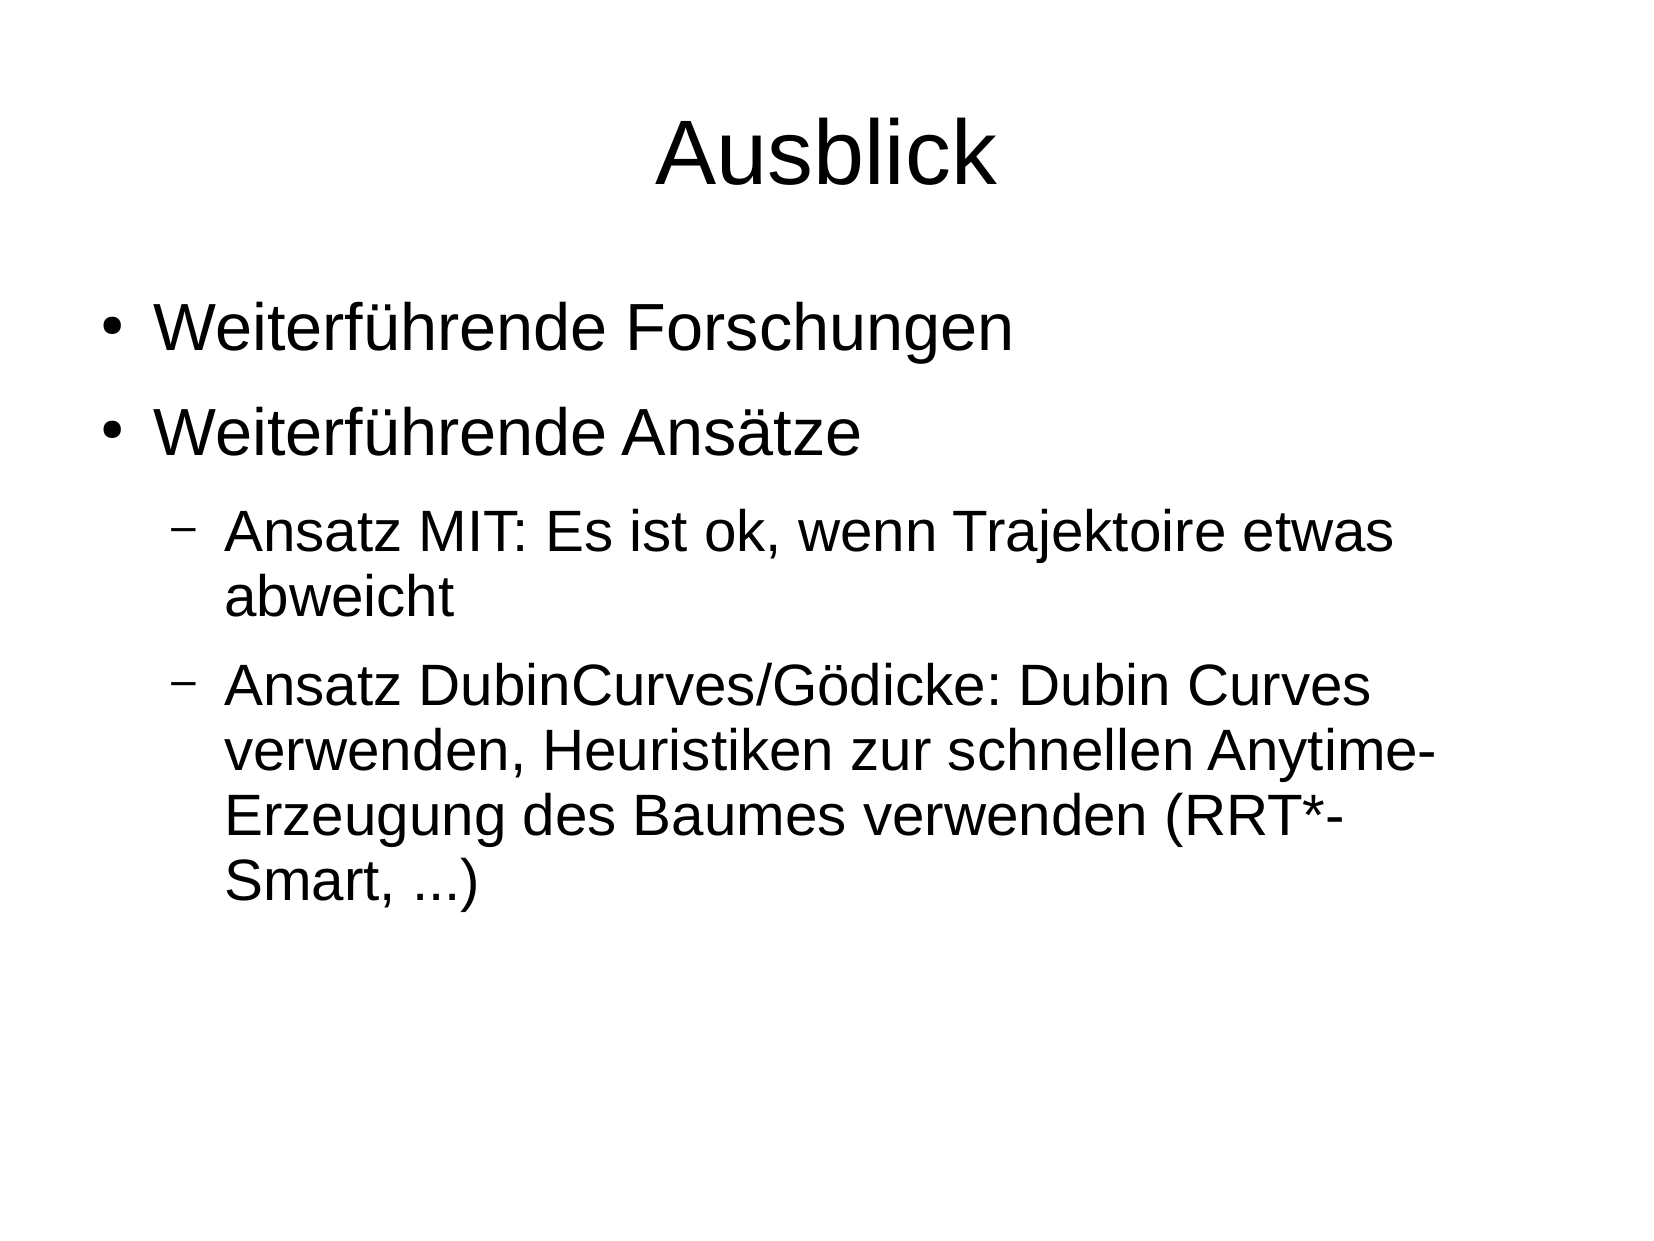

# Ausblick
Weiterführende Forschungen
Weiterführende Ansätze
Ansatz MIT: Es ist ok, wenn Trajektoire etwas abweicht
Ansatz DubinCurves/Gödicke: Dubin Curves verwenden, Heuristiken zur schnellen Anytime-Erzeugung des Baumes verwenden (RRT*-Smart, ...)